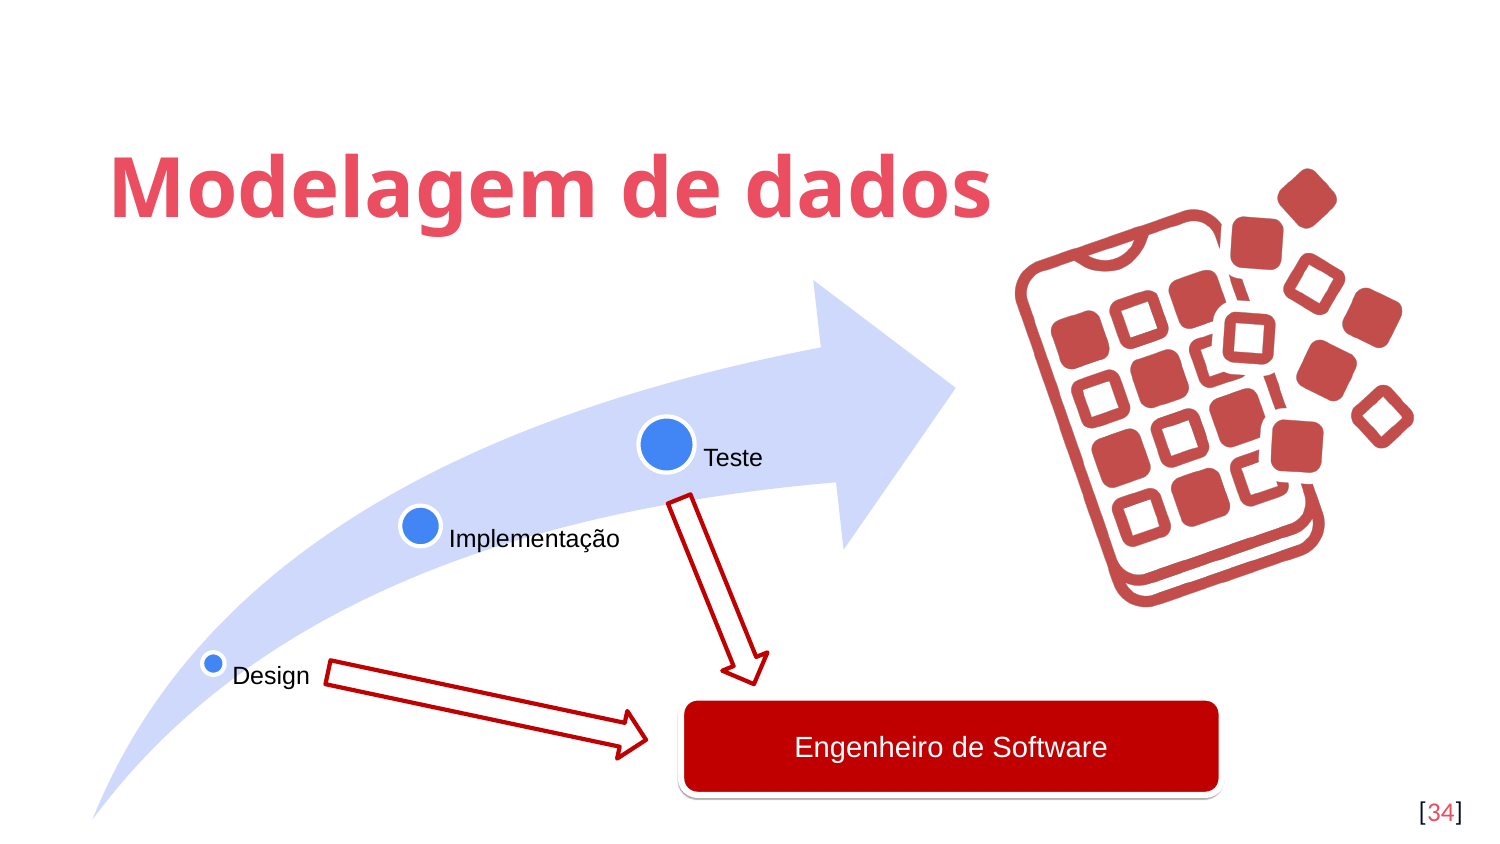

Modelagem de dados
 Teste
 Implementação
 Design
Engenheiro de Software